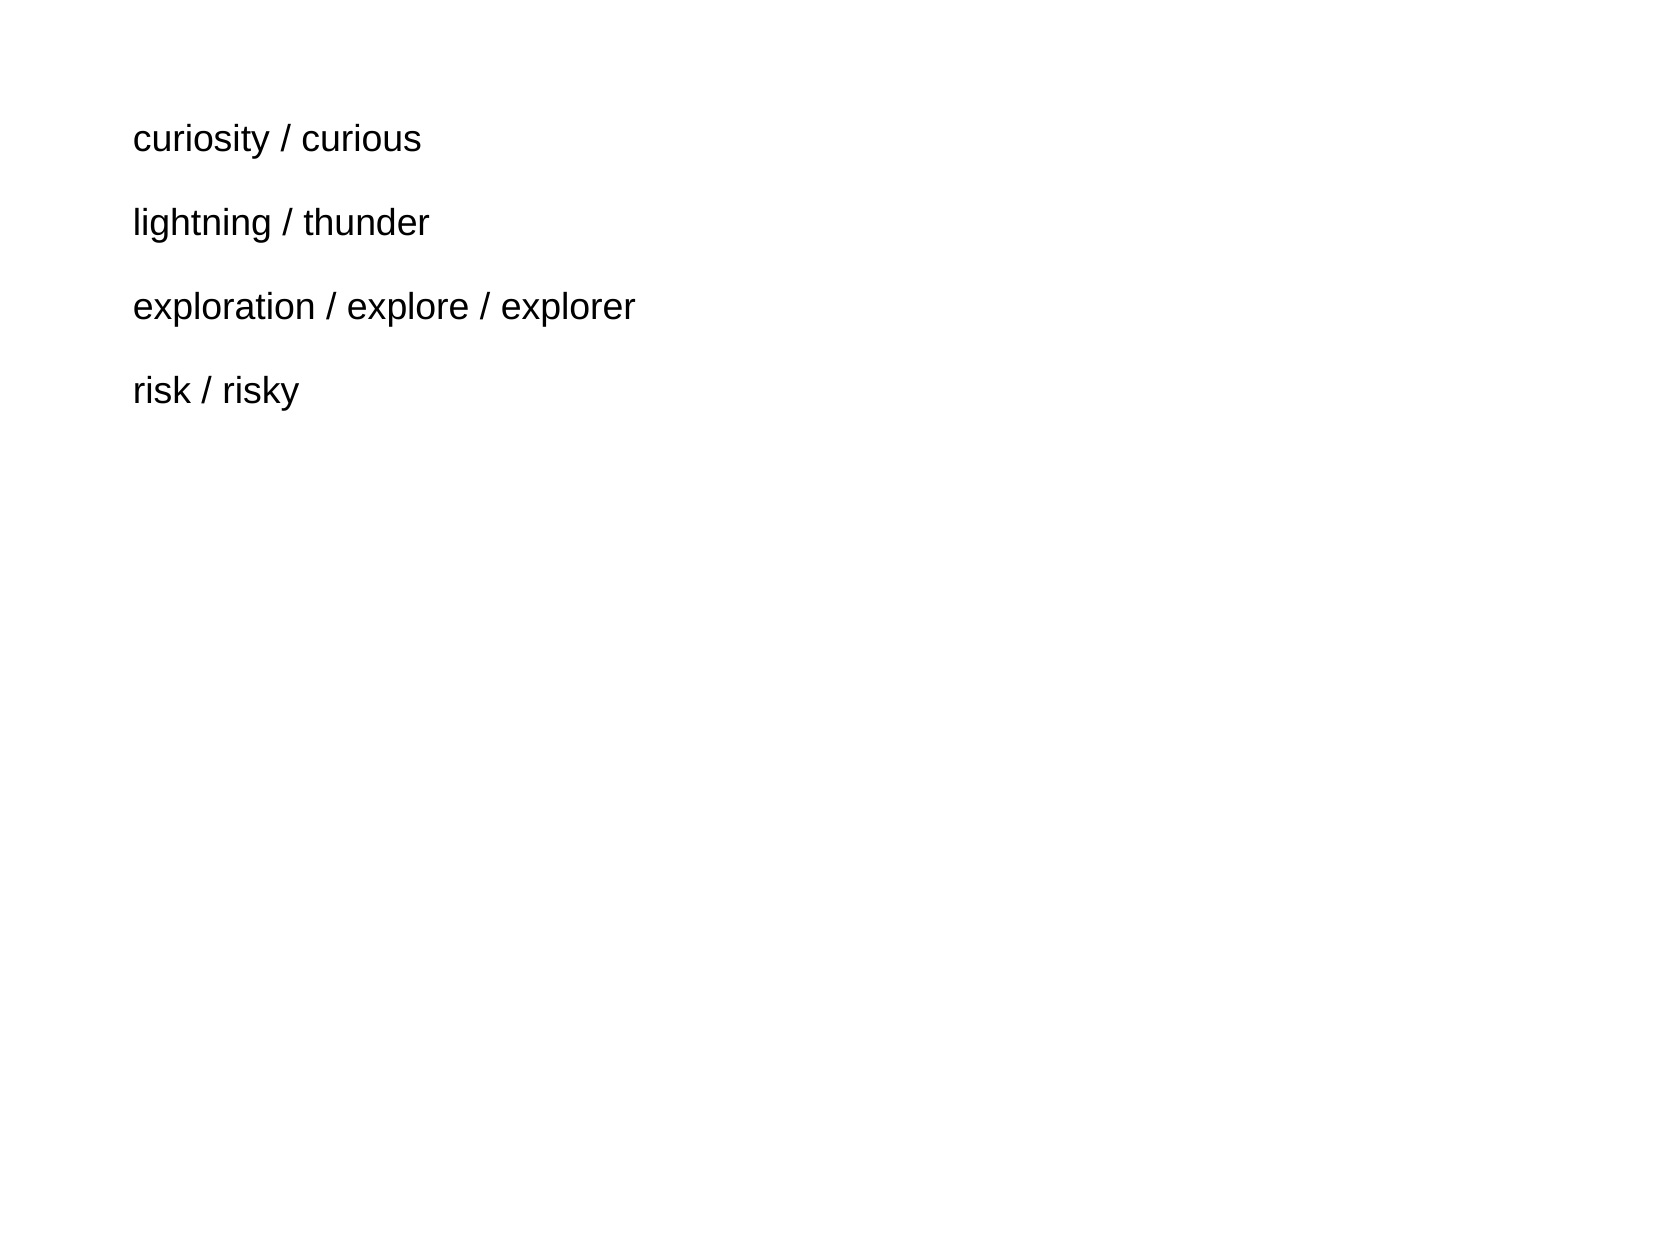

curiosity / curious
lightning / thunder
exploration / explore / explorer
risk / risky